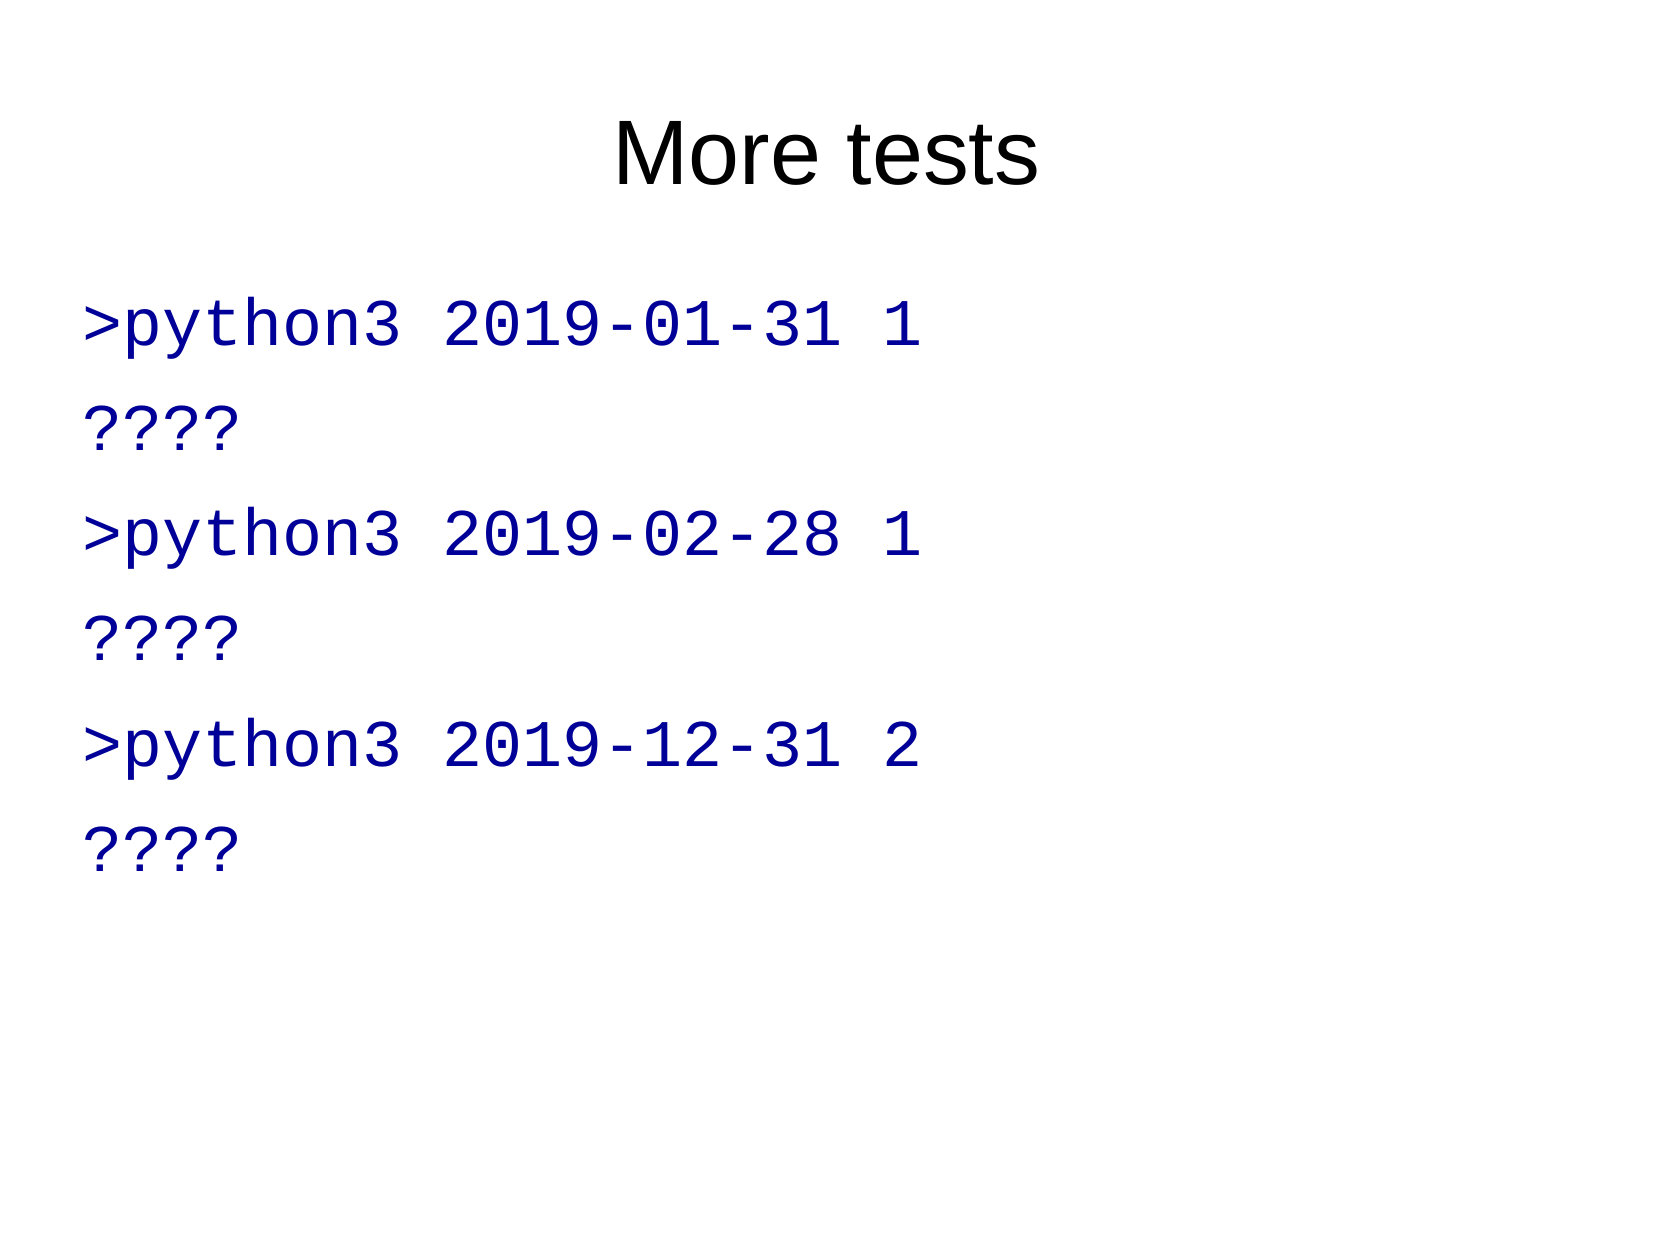

# More tests
>python3 2019-01-31 1
????
>python3 2019-02-28 1
????
>python3 2019-12-31 2
????